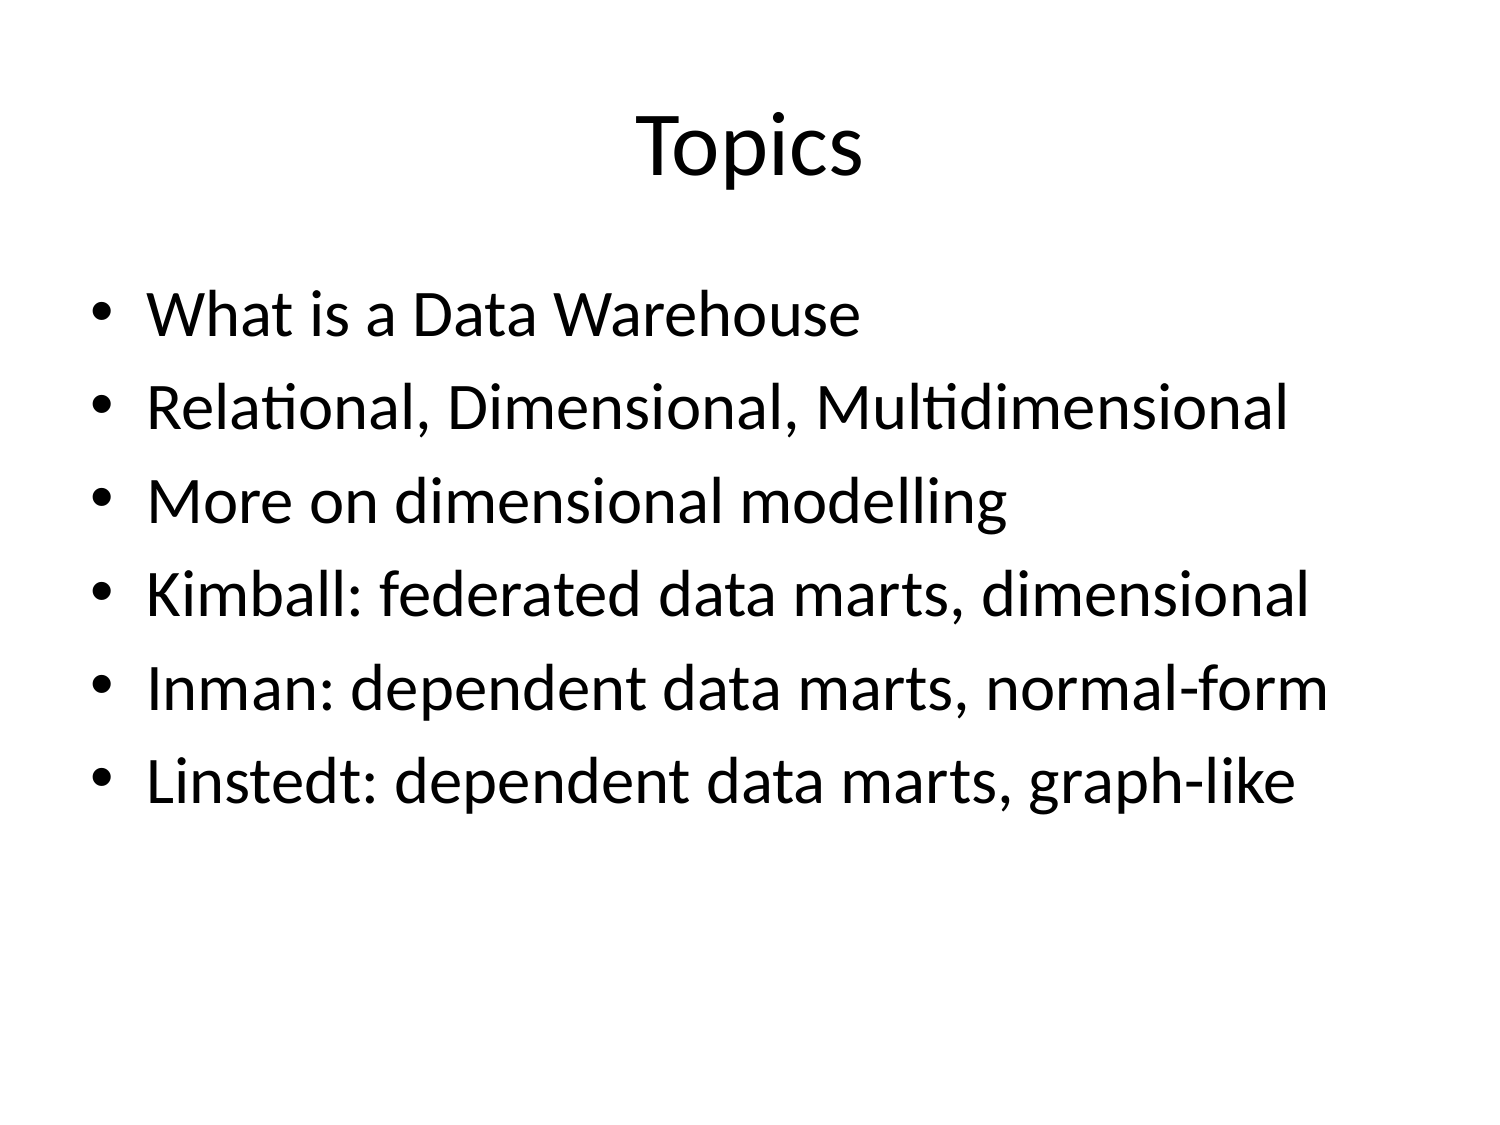

# Topics
What is a Data Warehouse
Relational, Dimensional, Multidimensional
More on dimensional modelling
Kimball: federated data marts, dimensional
Inman: dependent data marts, normal-form
Linstedt: dependent data marts, graph-like